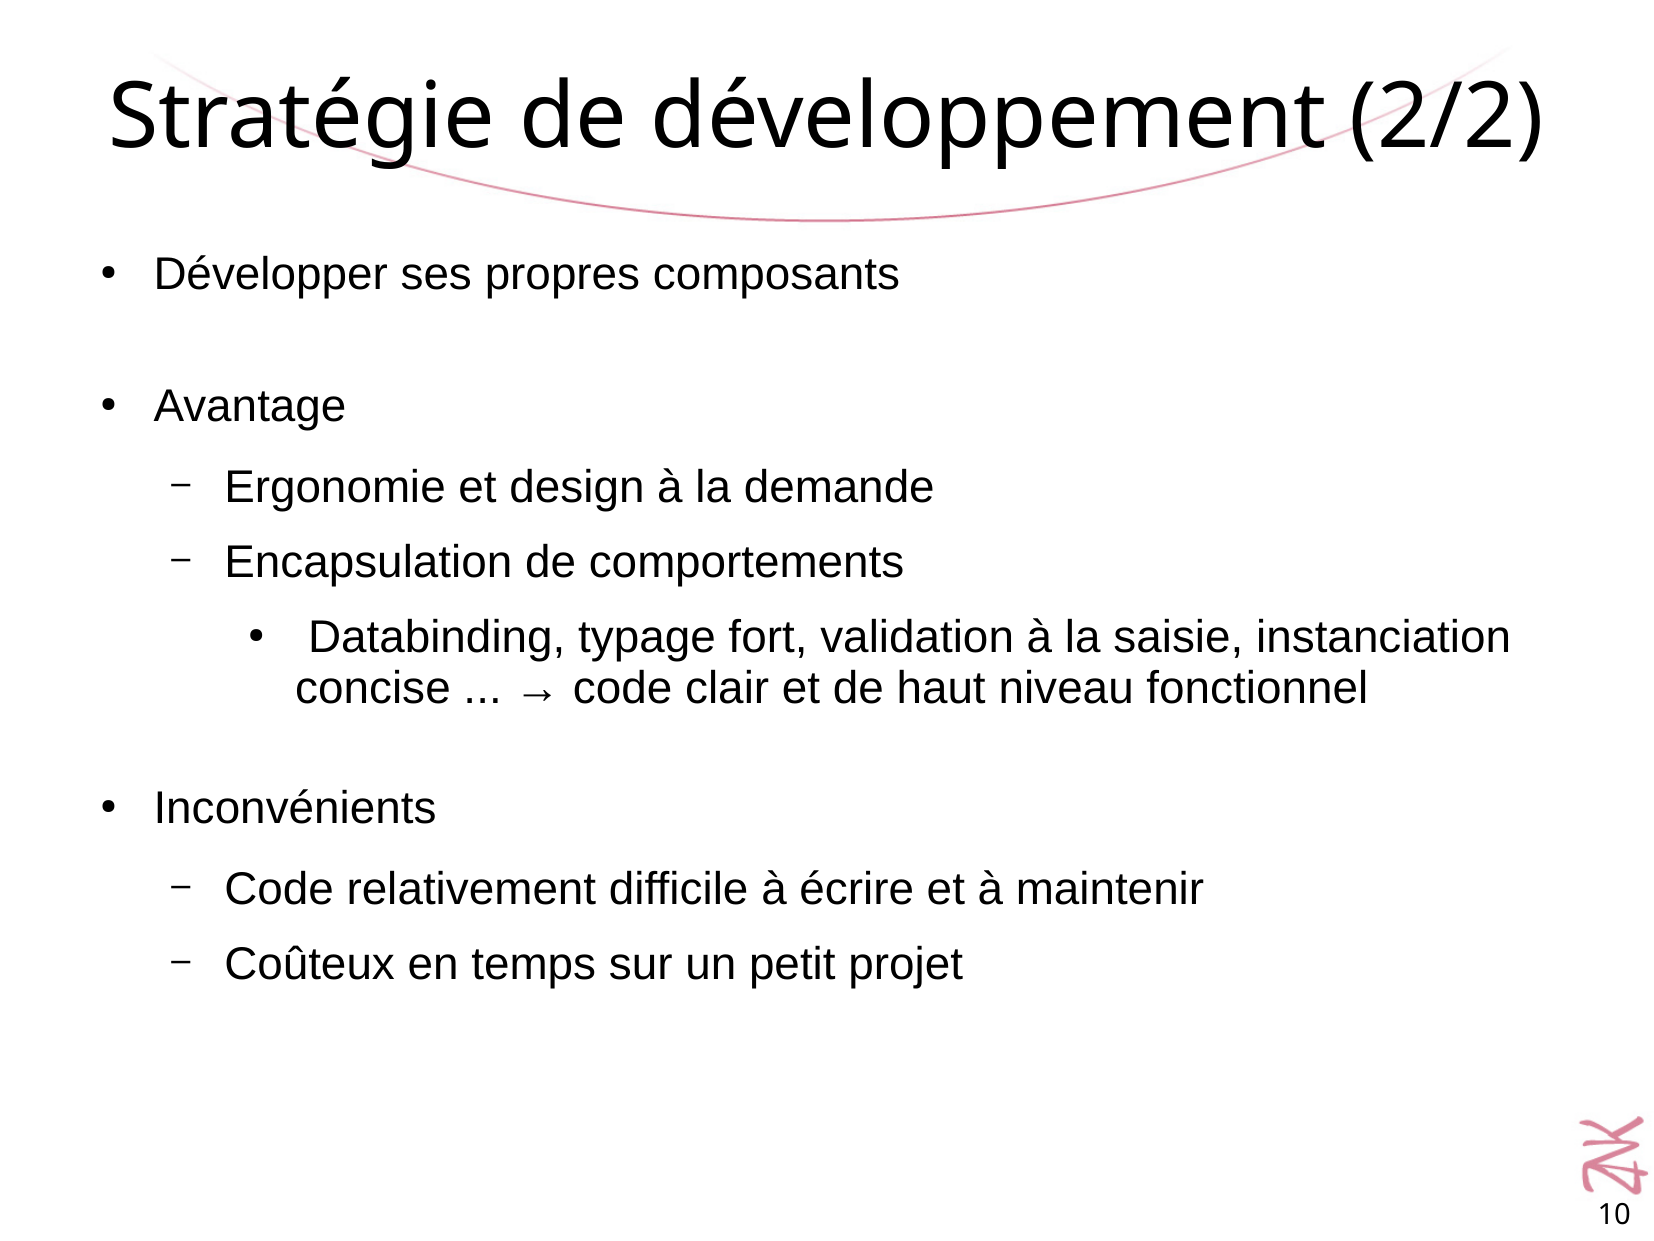

# Stratégie de développement (2/2)
Développer ses propres composants
Avantage
Ergonomie et design à la demande
Encapsulation de comportements
 Databinding, typage fort, validation à la saisie, instanciation concise ... → code clair et de haut niveau fonctionnel
Inconvénients
Code relativement difficile à écrire et à maintenir
Coûteux en temps sur un petit projet
10